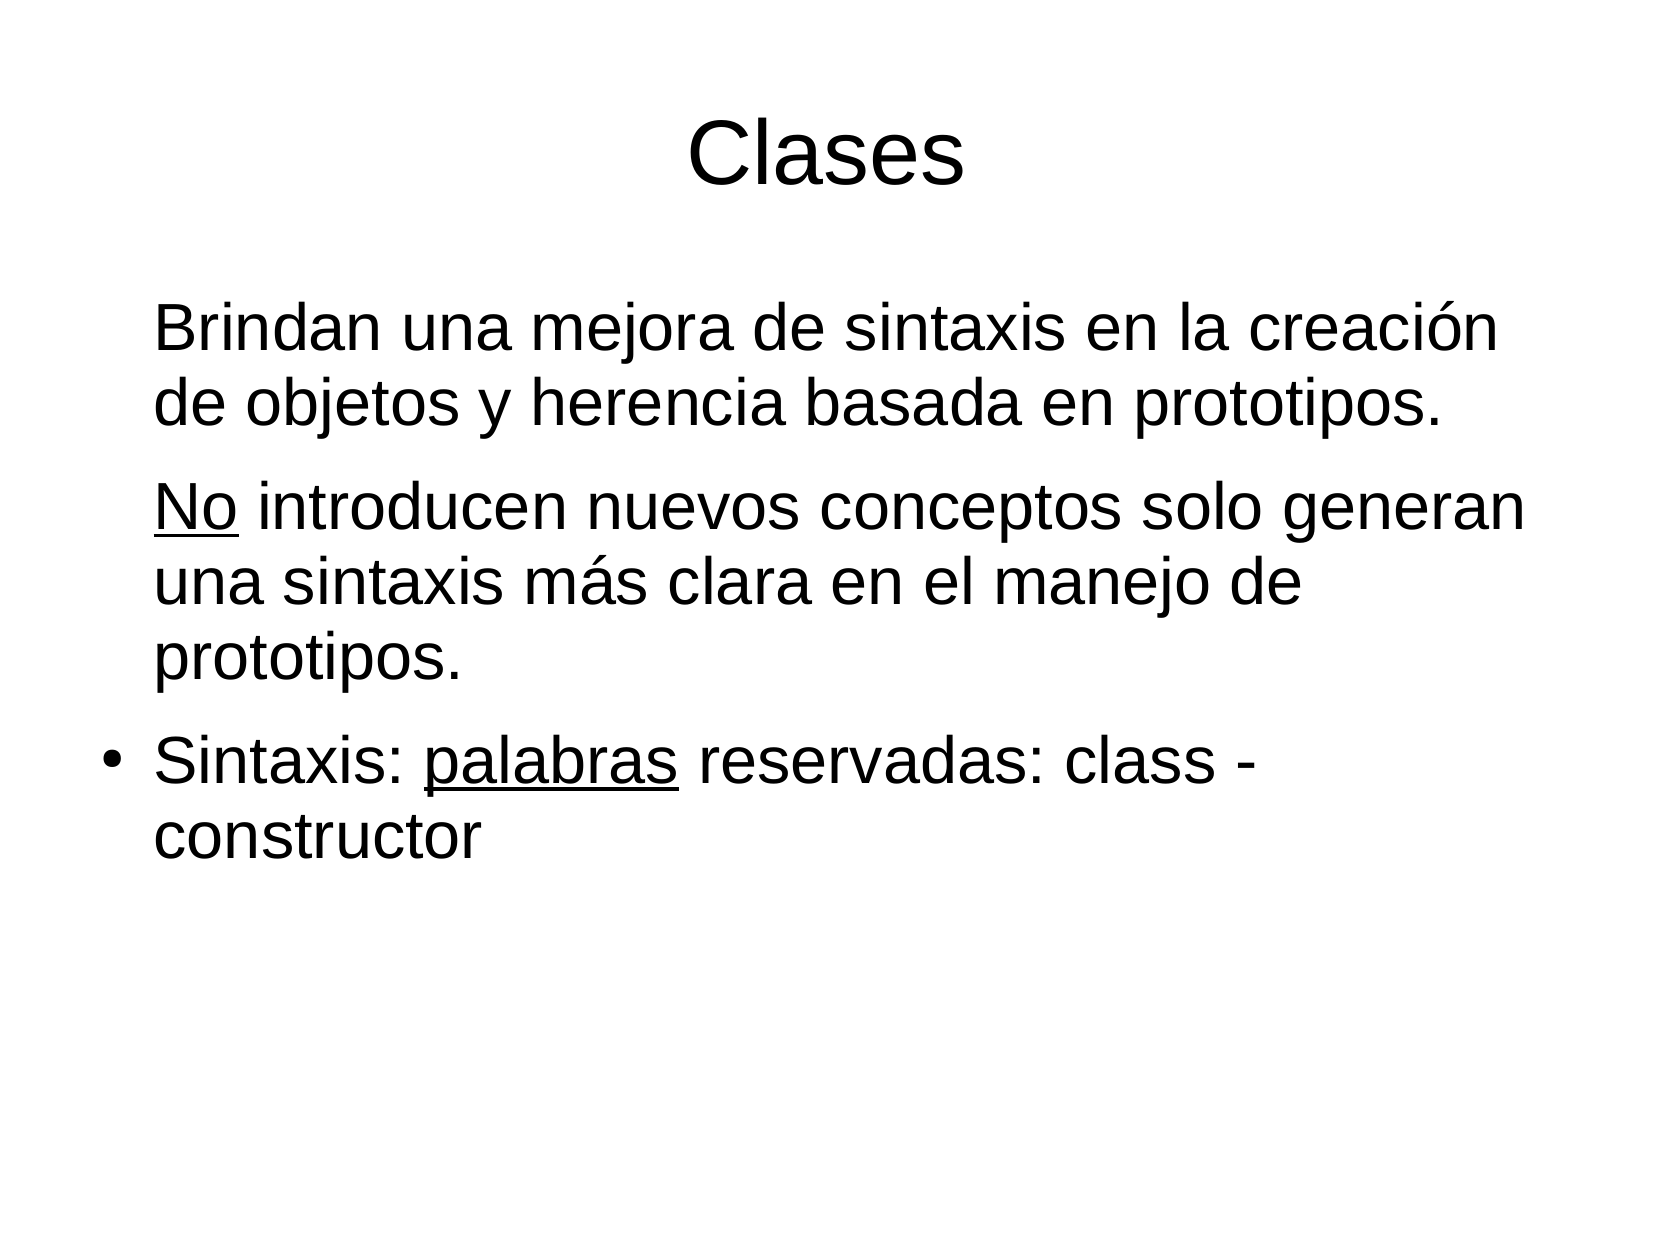

# Clases
Brindan una mejora de sintaxis en la creación de objetos y herencia basada en prototipos.
No introducen nuevos conceptos solo generan una sintaxis más clara en el manejo de prototipos.
Sintaxis: palabras reservadas: class - constructor